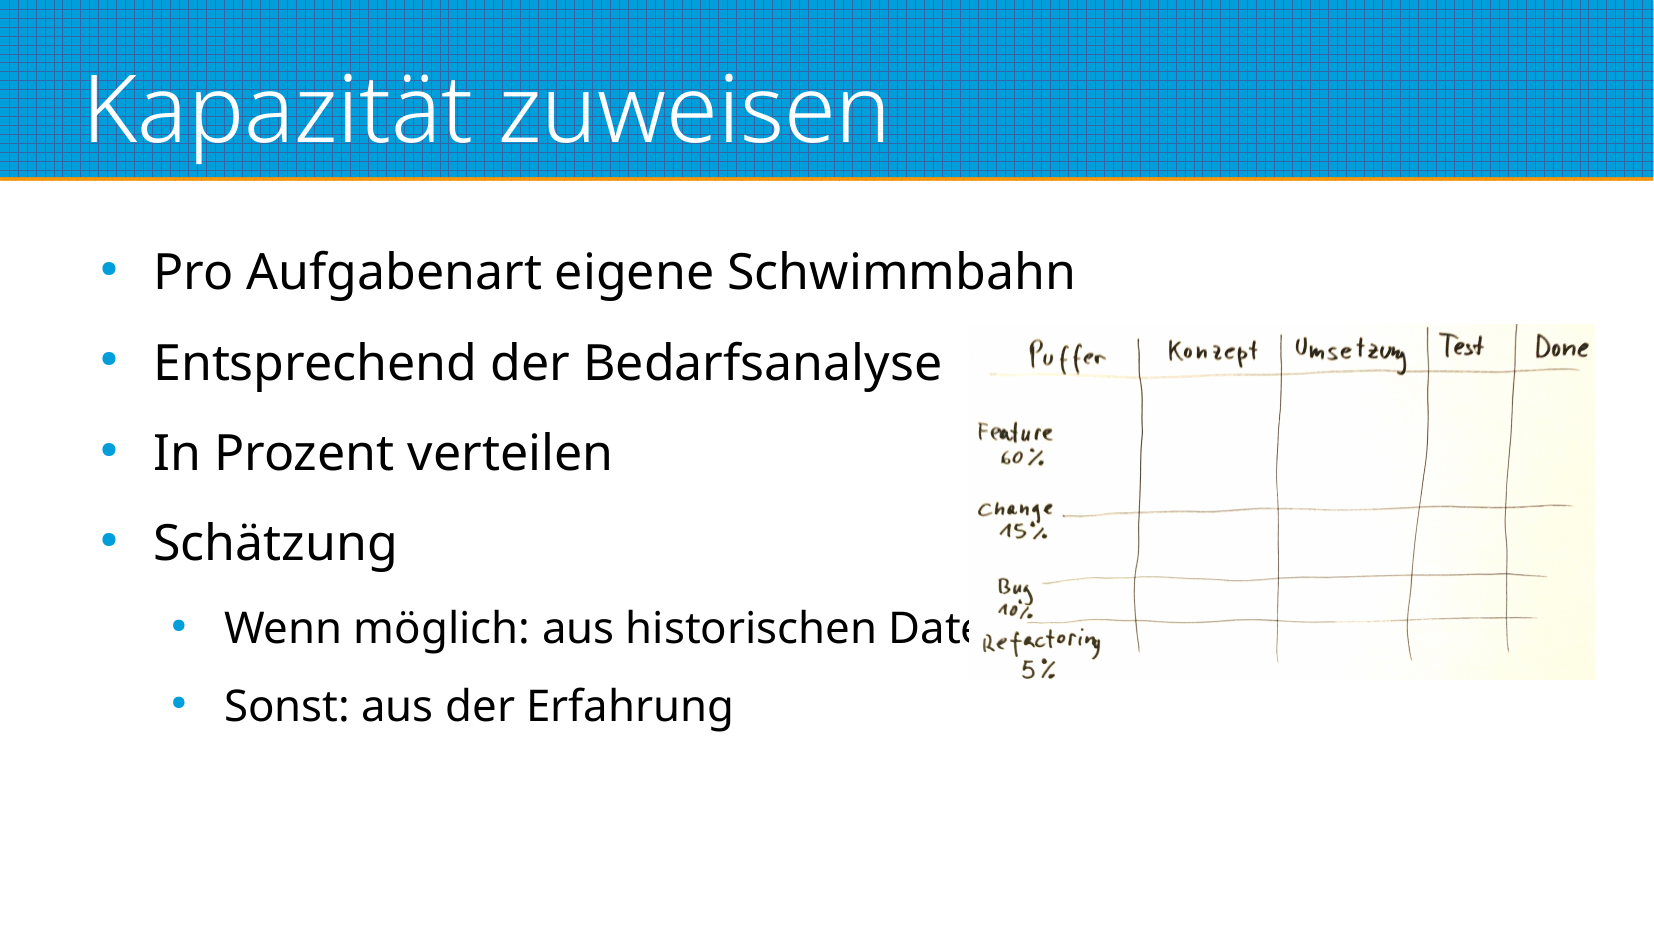

# Kapazität zuweisen
Pro Aufgabenart eigene Schwimmbahn
Entsprechend der Bedarfsanalyse
In Prozent verteilen
Schätzung
Wenn möglich: aus historischen Daten
Sonst: aus der Erfahrung